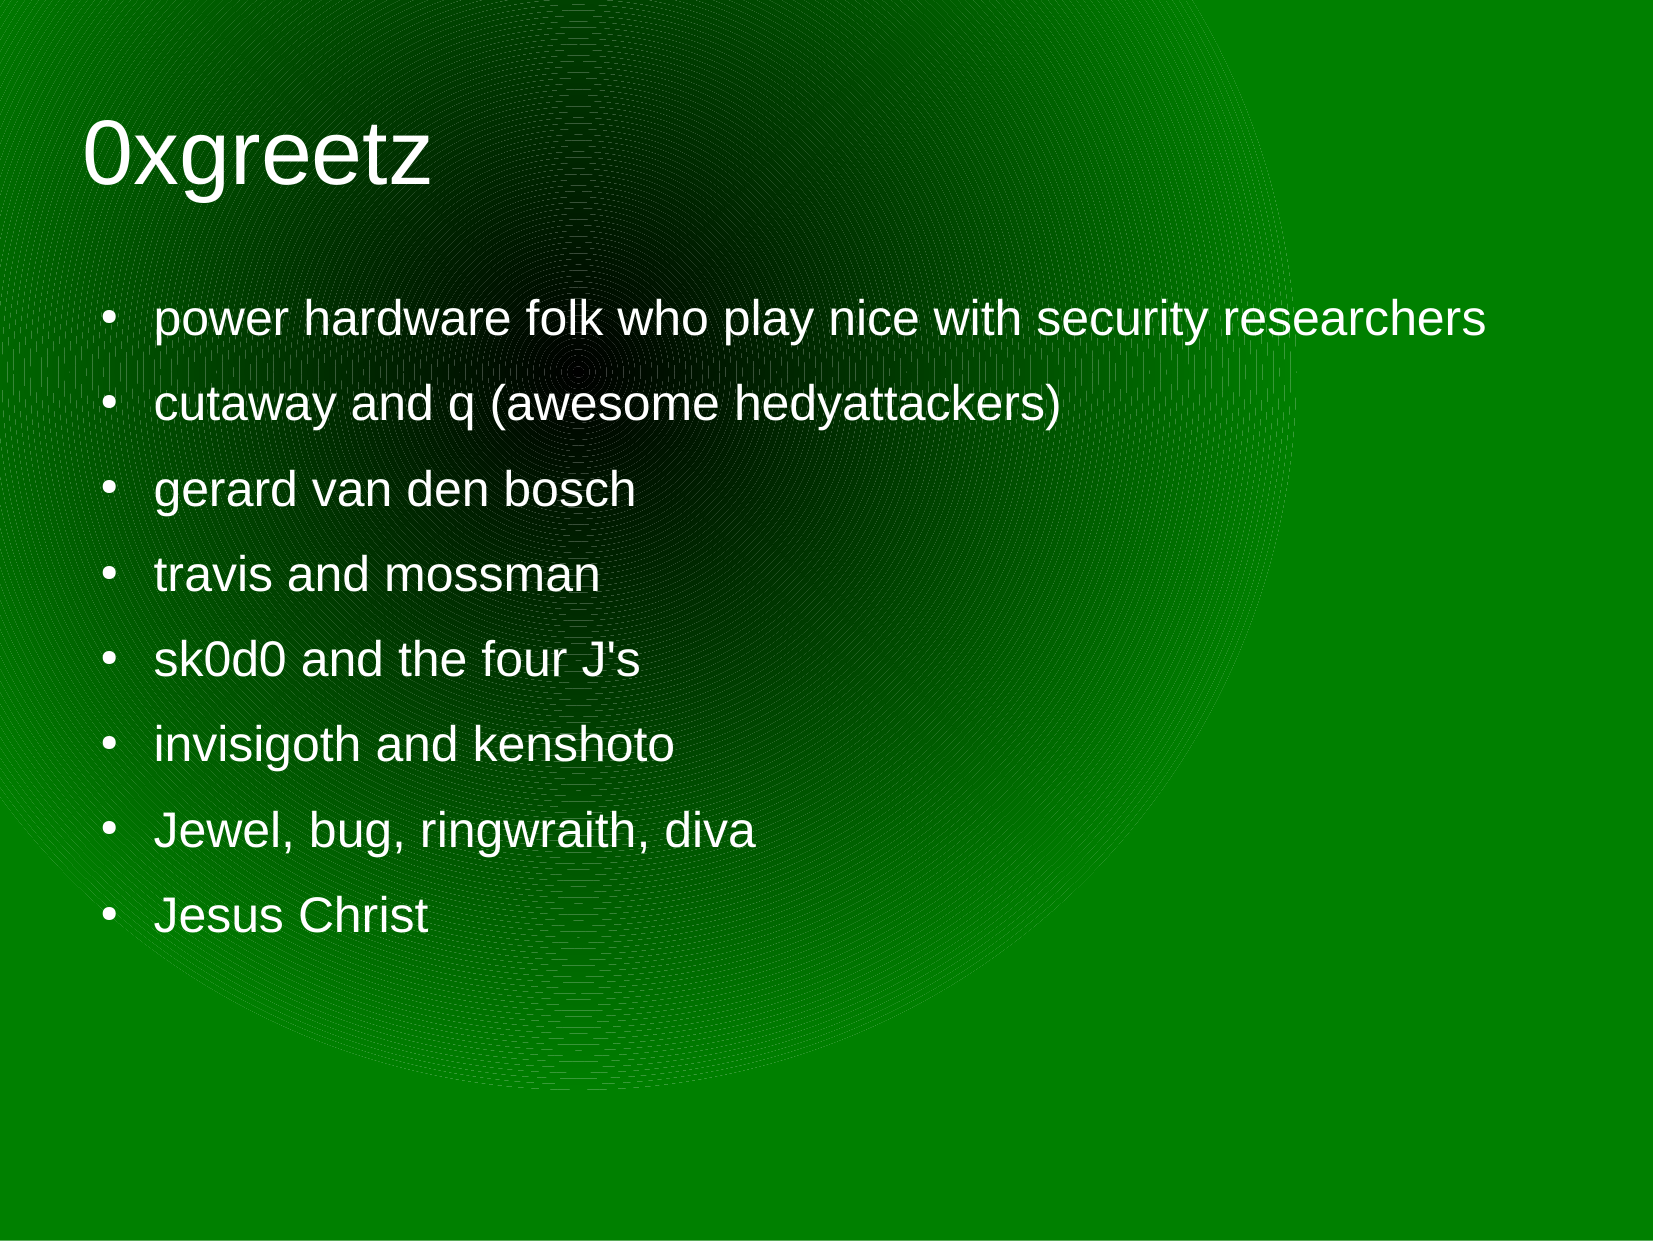

# 0xgreetz
power hardware folk who play nice with security researchers
cutaway and q (awesome hedyattackers)
gerard van den bosch
travis and mossman
sk0d0 and the four J's
invisigoth and kenshoto
Jewel, bug, ringwraith, diva
Jesus Christ